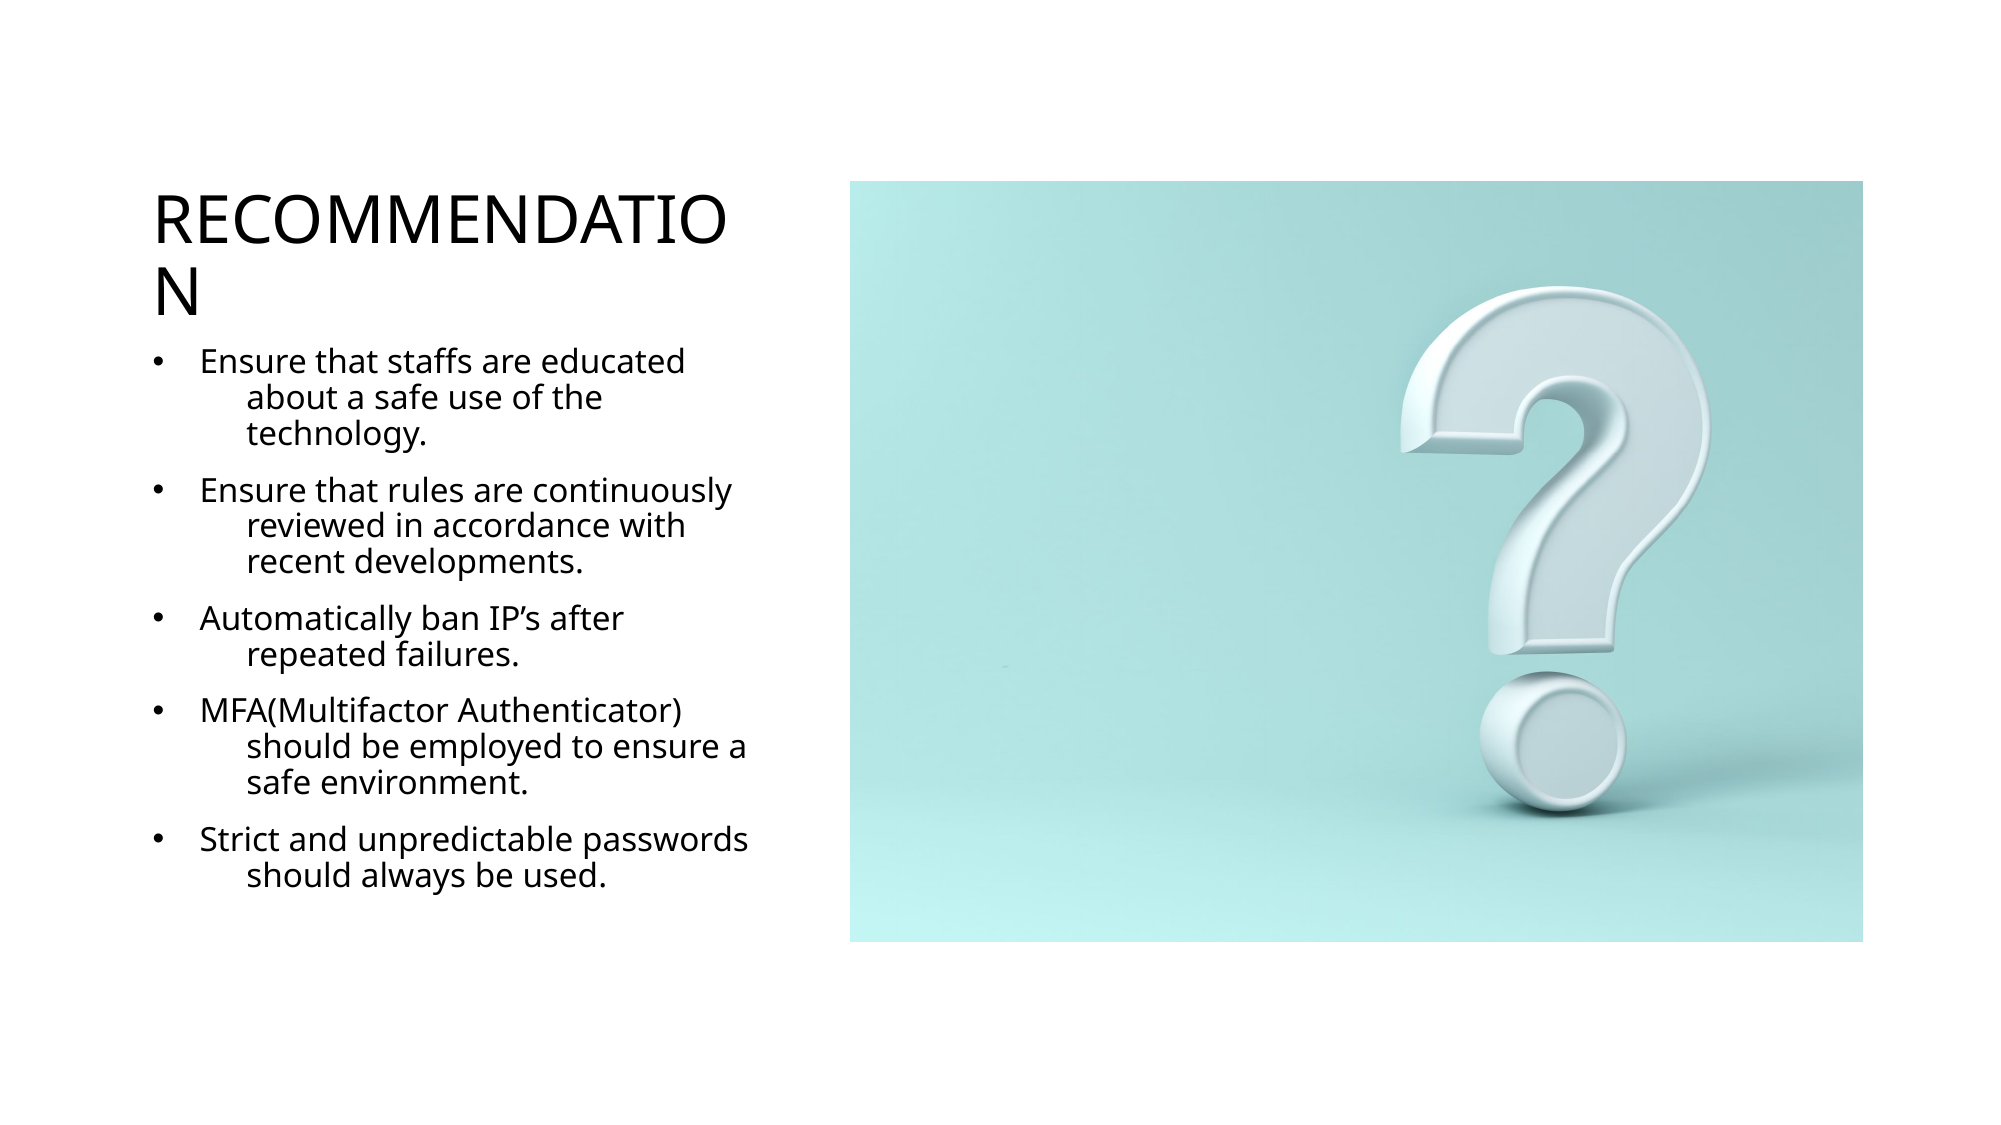

# RECOMMENDATION
Ensure that staffs are educated about a safe use of the technology.
Ensure that rules are continuously reviewed in accordance with recent developments.
Automatically ban IP’s after repeated failures.
MFA(Multifactor Authenticator) should be employed to ensure a safe environment.
Strict and unpredictable passwords should always be used.